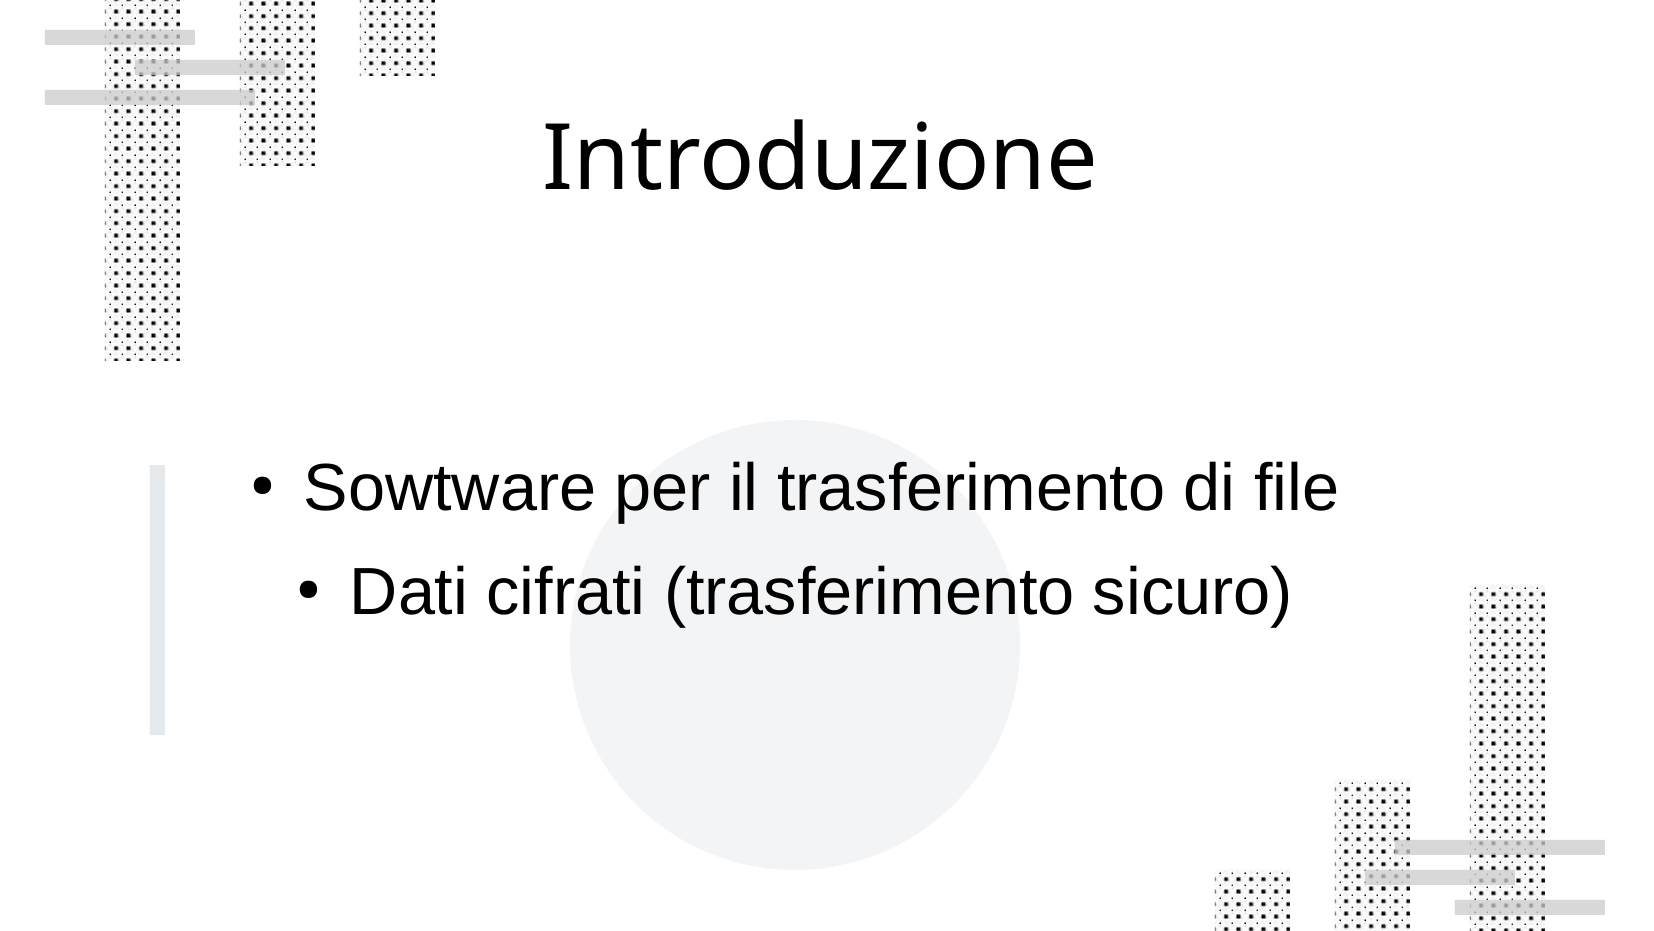

# Introduzione
Sowtware per il trasferimento di file
Dati cifrati (trasferimento sicuro)